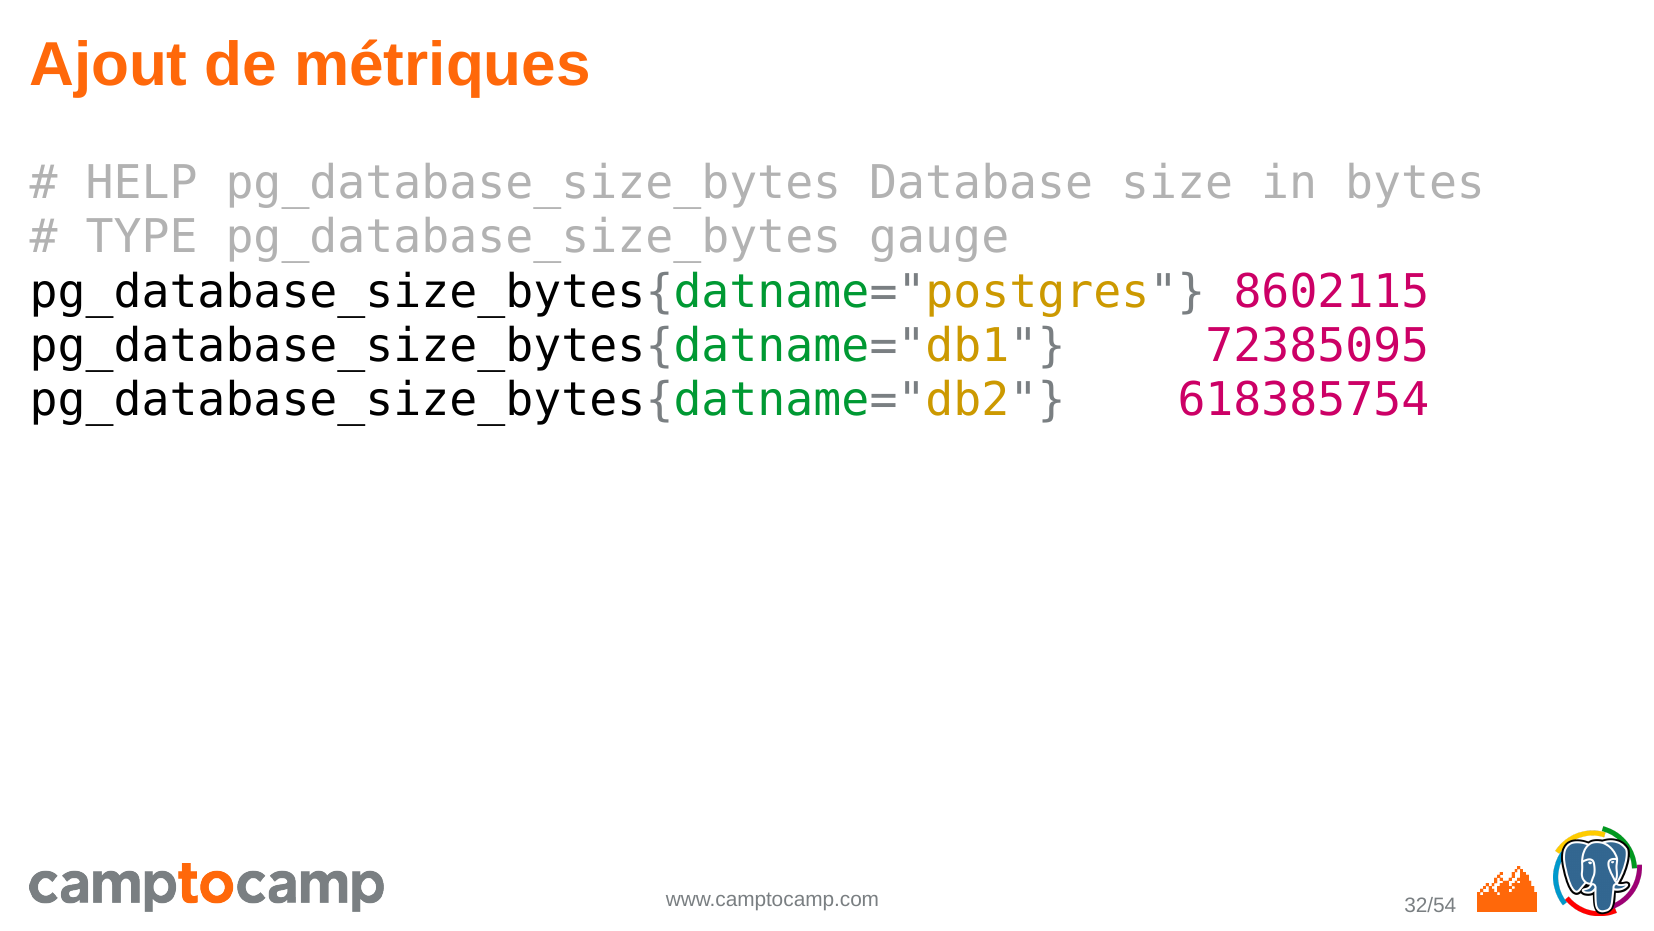

# Ajout de métriques
# HELP pg_database_size_bytes Database size in bytes
# TYPE pg_database_size_bytes gauge
pg_database_size_bytes{datname="postgres"} 8602115
pg_database_size_bytes{datname="db1"} 72385095
pg_database_size_bytes{datname="db2"} 618385754